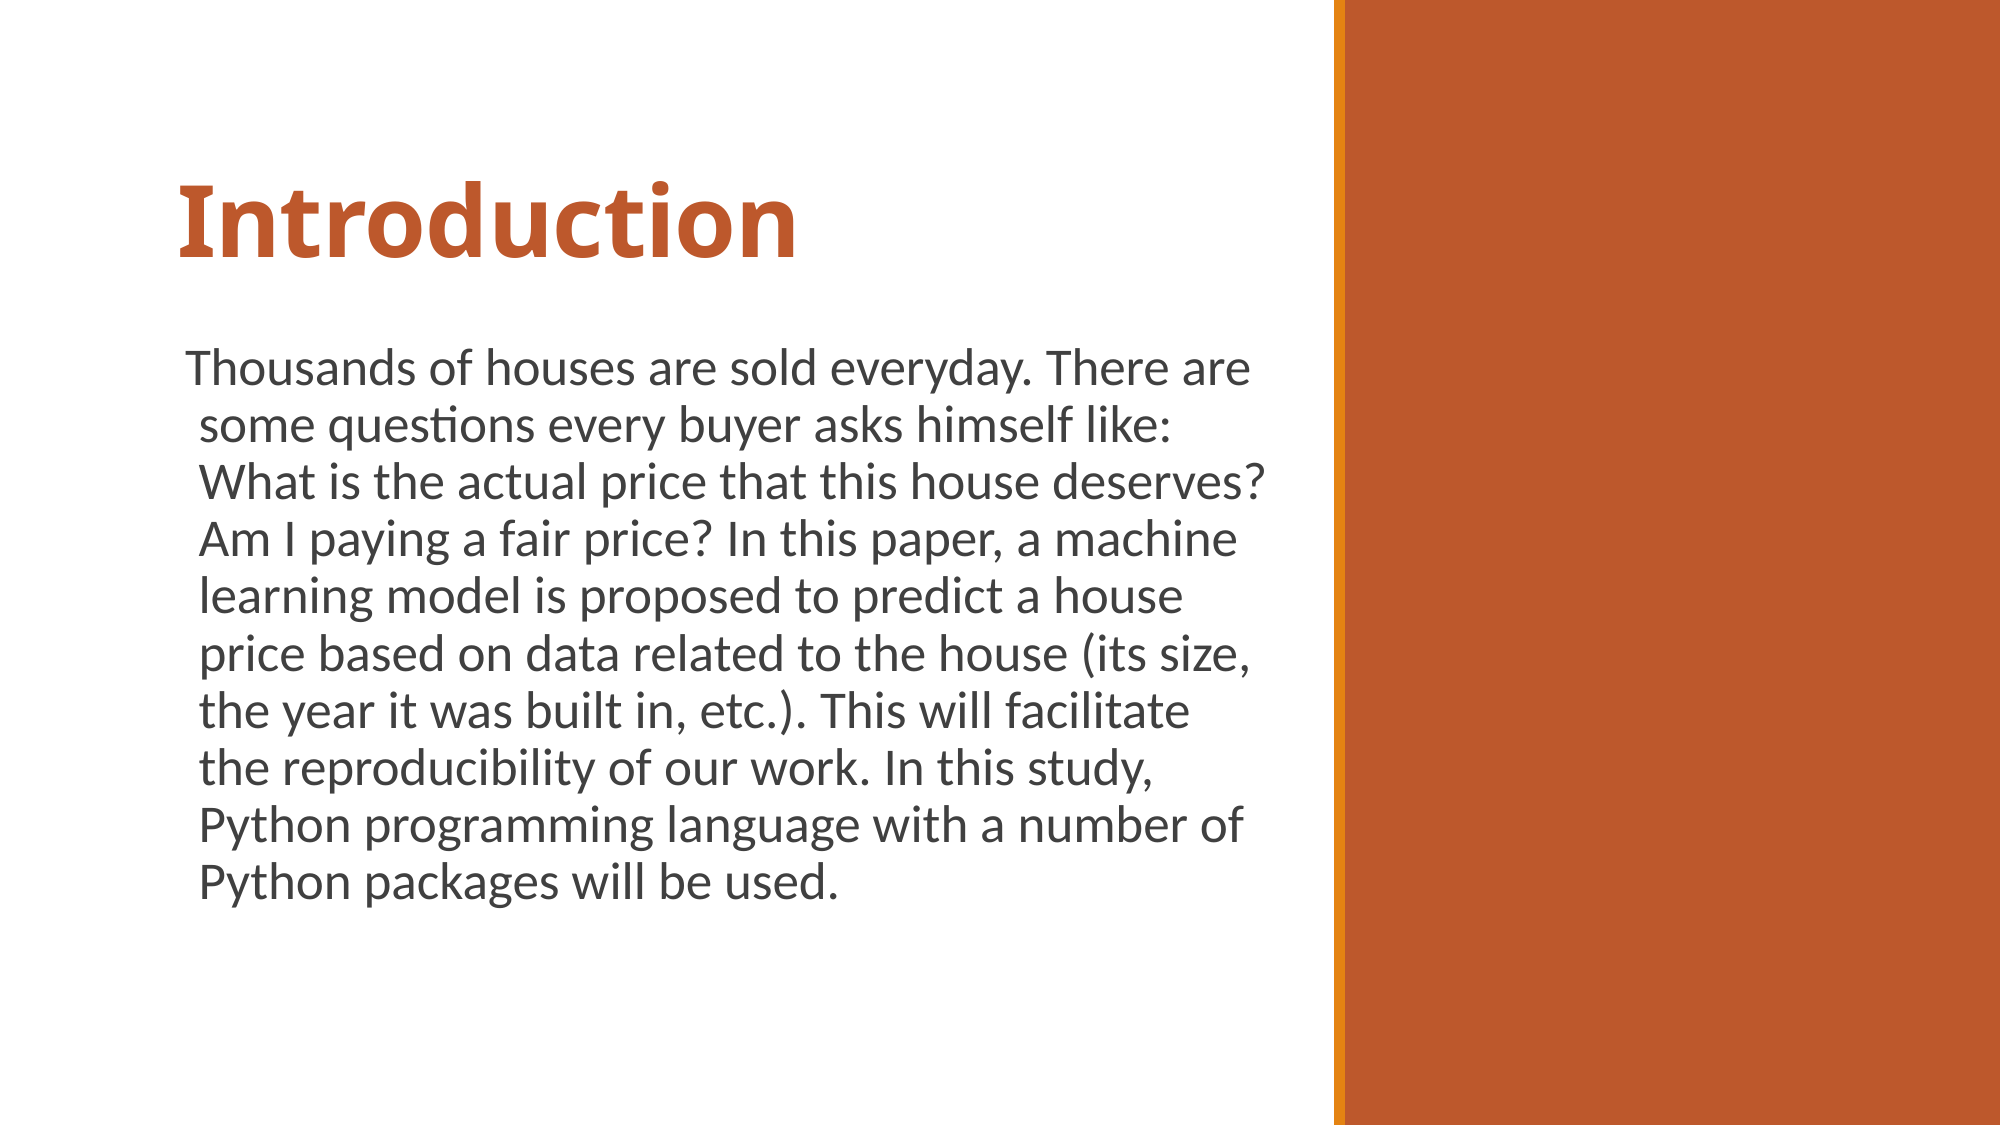

# Introduction
Thousands of houses are sold everyday. There are some questions every buyer asks himself like: What is the actual price that this house deserves? Am I paying a fair price? In this paper, a machine learning model is proposed to predict a house price based on data related to the house (its size, the year it was built in, etc.). This will facilitate the reproducibility of our work. In this study, Python programming language with a number of Python packages will be used.